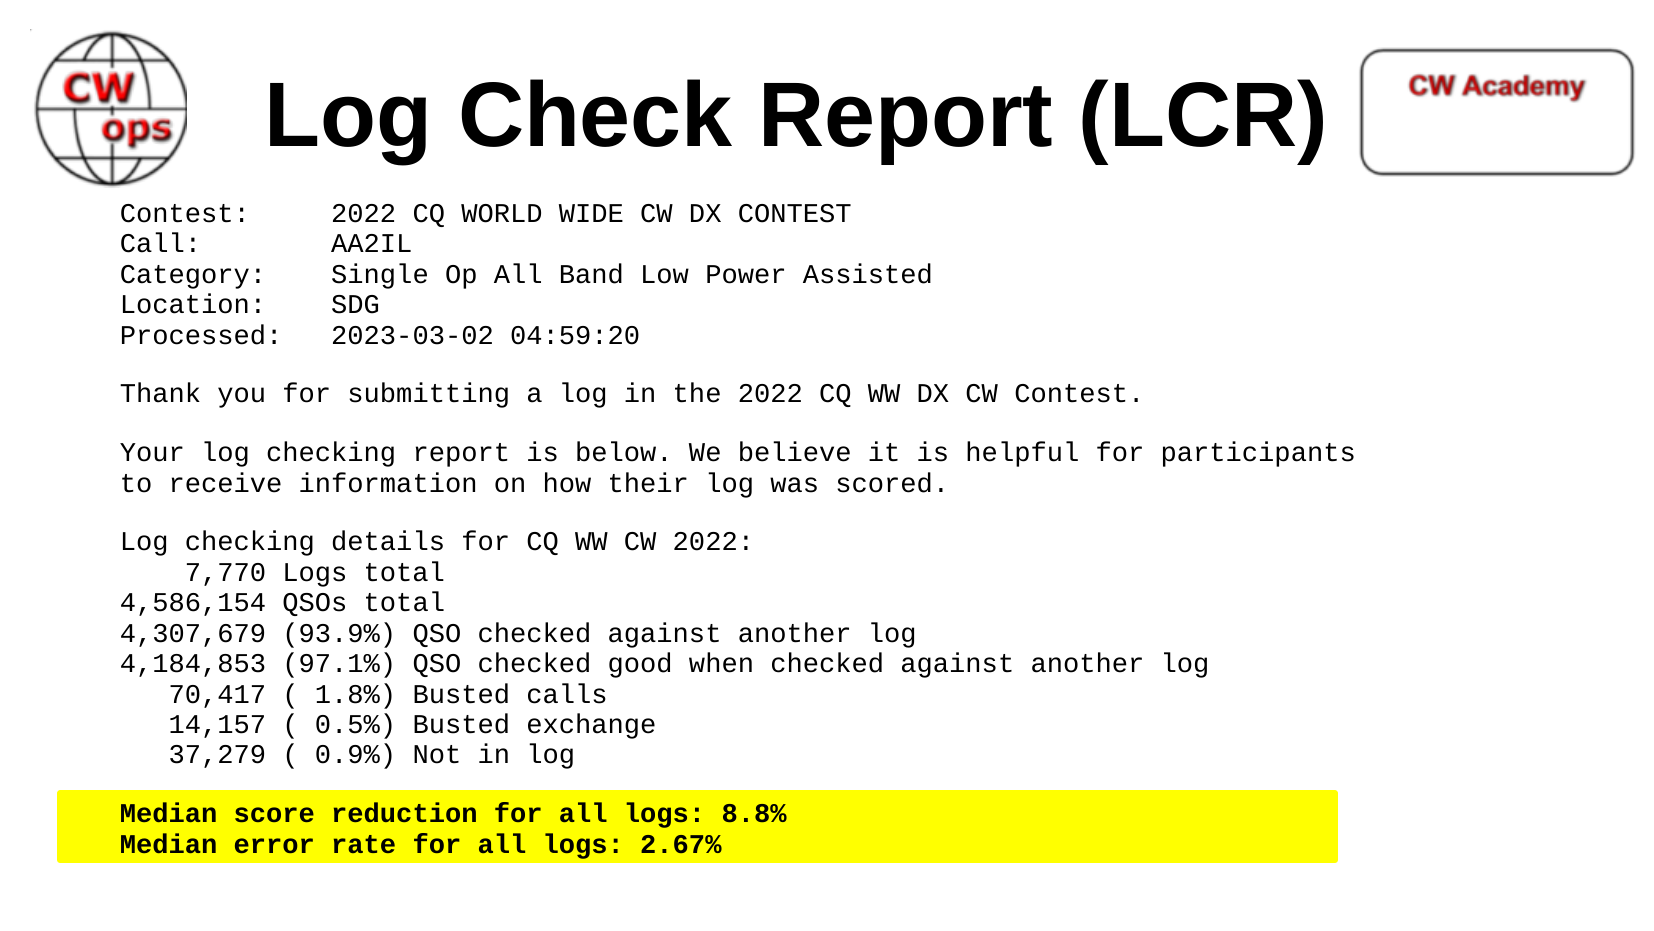

# Log Check Report (LCR)
Contest: 2022 CQ WORLD WIDE CW DX CONTEST
Call: AA2IL
Category: Single Op All Band Low Power Assisted
Location: SDG
Processed: 2023-03-02 04:59:20
Thank you for submitting a log in the 2022 CQ WW DX CW Contest.
Your log checking report is below. We believe it is helpful for participants
to receive information on how their log was scored.
Log checking details for CQ WW CW 2022:
 7,770 Logs total
4,586,154 QSOs total
4,307,679 (93.9%) QSO checked against another log
4,184,853 (97.1%) QSO checked good when checked against another log
 70,417 ( 1.8%) Busted calls
 14,157 ( 0.5%) Busted exchange
 37,279 ( 0.9%) Not in log
Median score reduction for all logs: 8.8%
Median error rate for all logs: 2.67%